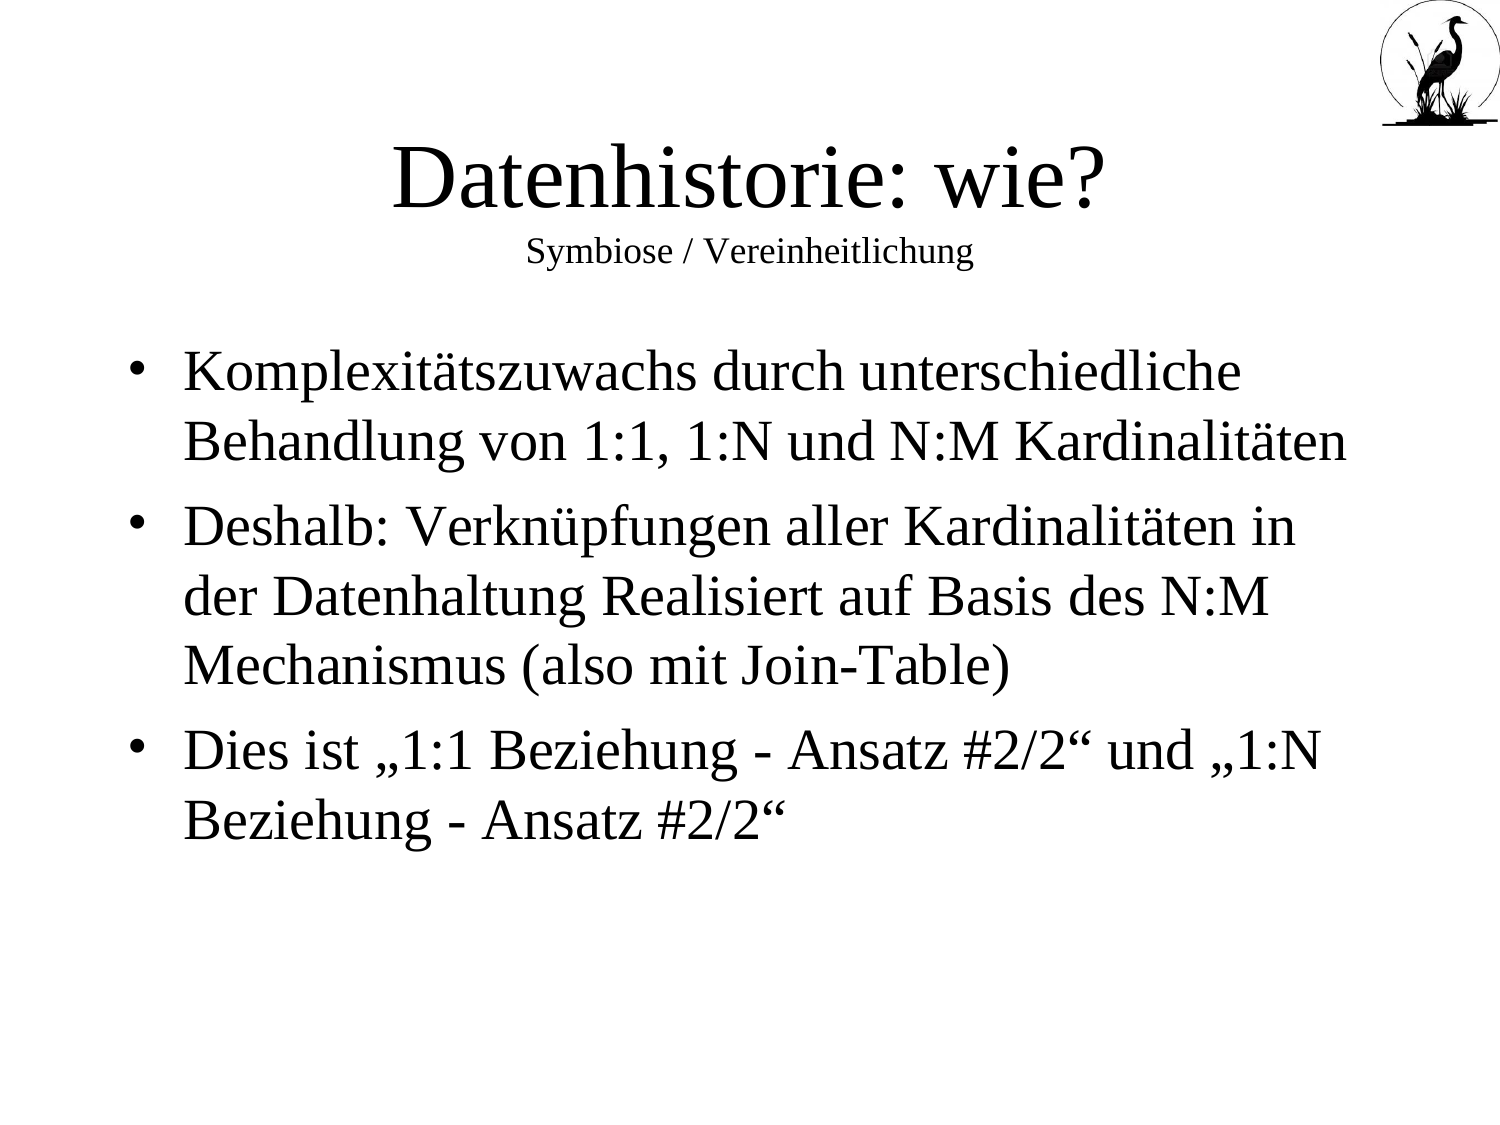

# Datenhistorie: wie? Symbiose / Vereinheitlichung
Komplexitätszuwachs durch unterschiedliche Behandlung von 1:1, 1:N und N:M Kardinalitäten
Deshalb: Verknüpfungen aller Kardinalitäten in der Datenhaltung Realisiert auf Basis des N:M Mechanismus (also mit Join-Table)
Dies ist „1:1 Beziehung - Ansatz #2/2“ und „1:N Beziehung - Ansatz #2/2“